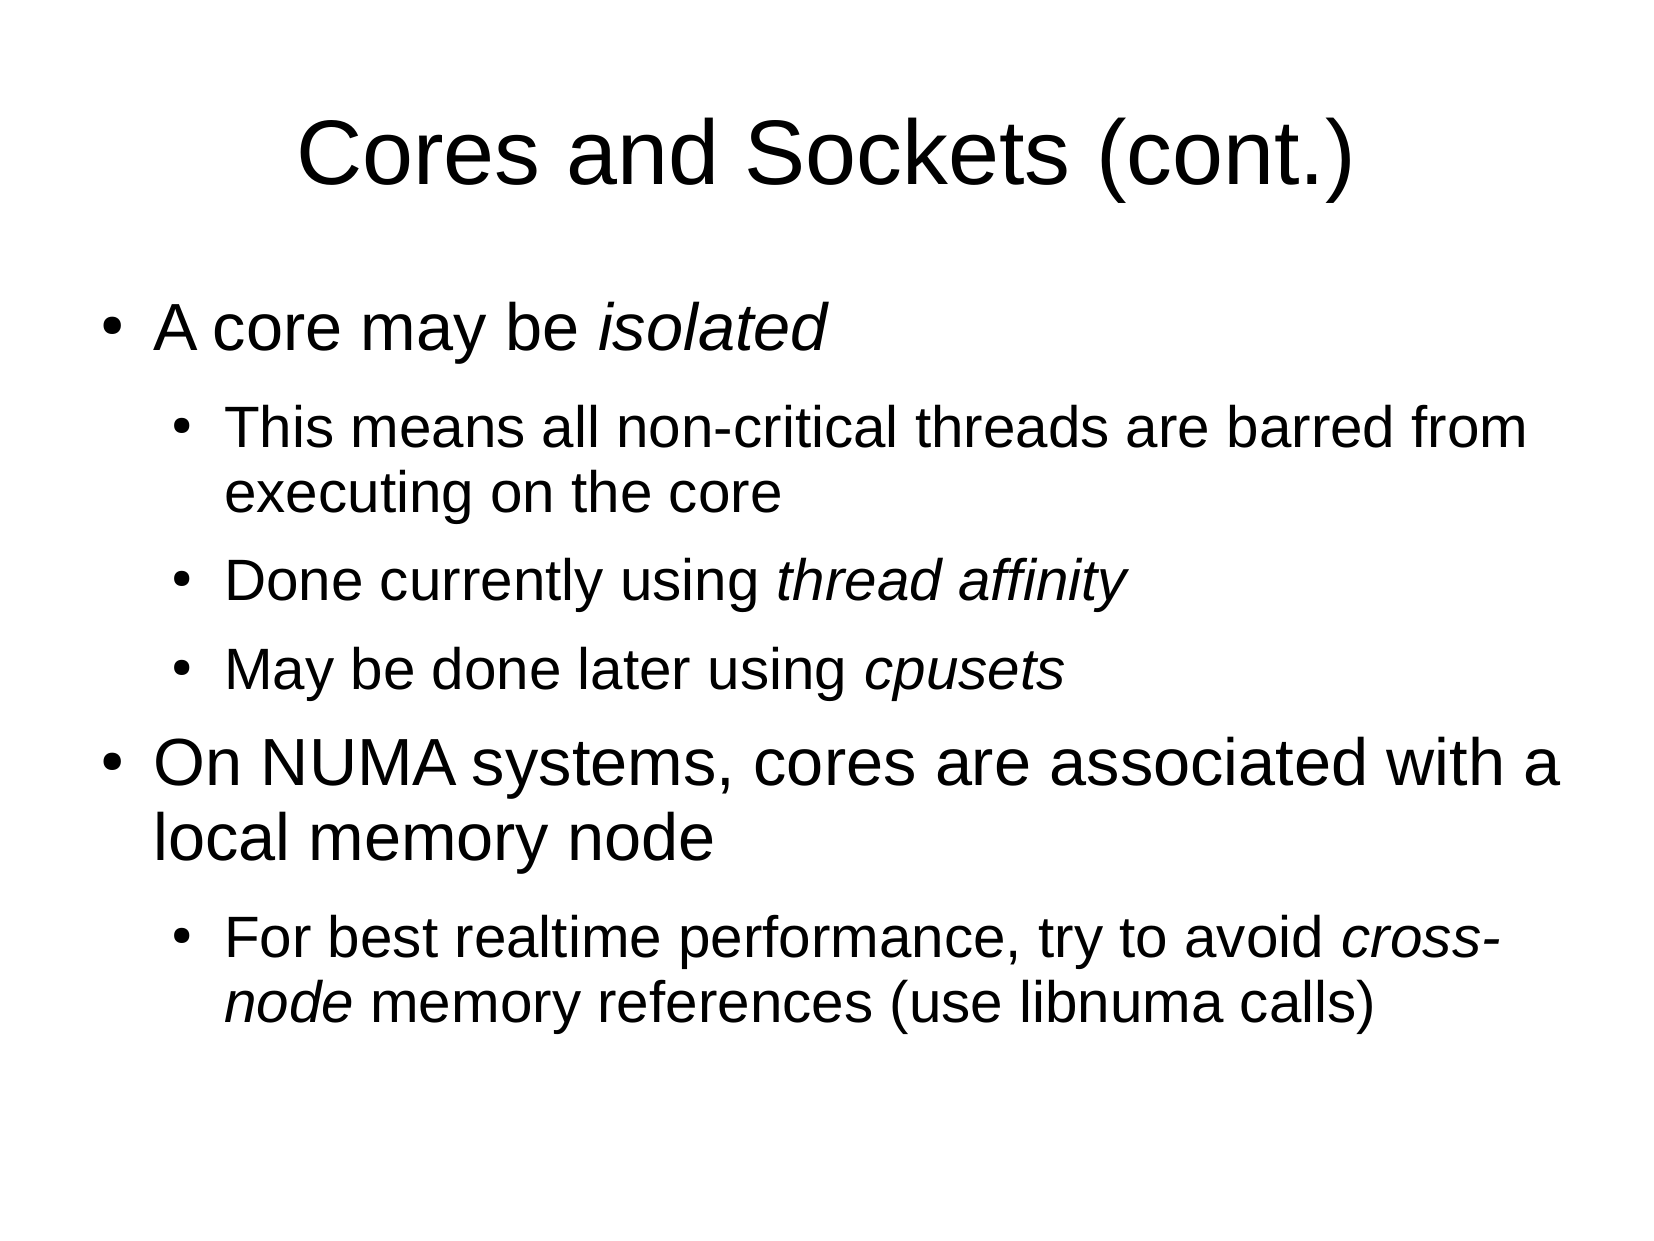

# Cores and Sockets (cont.)
A core may be isolated
This means all non-critical threads are barred from executing on the core
Done currently using thread affinity
May be done later using cpusets
On NUMA systems, cores are associated with a local memory node
For best realtime performance, try to avoid cross-node memory references (use libnuma calls)